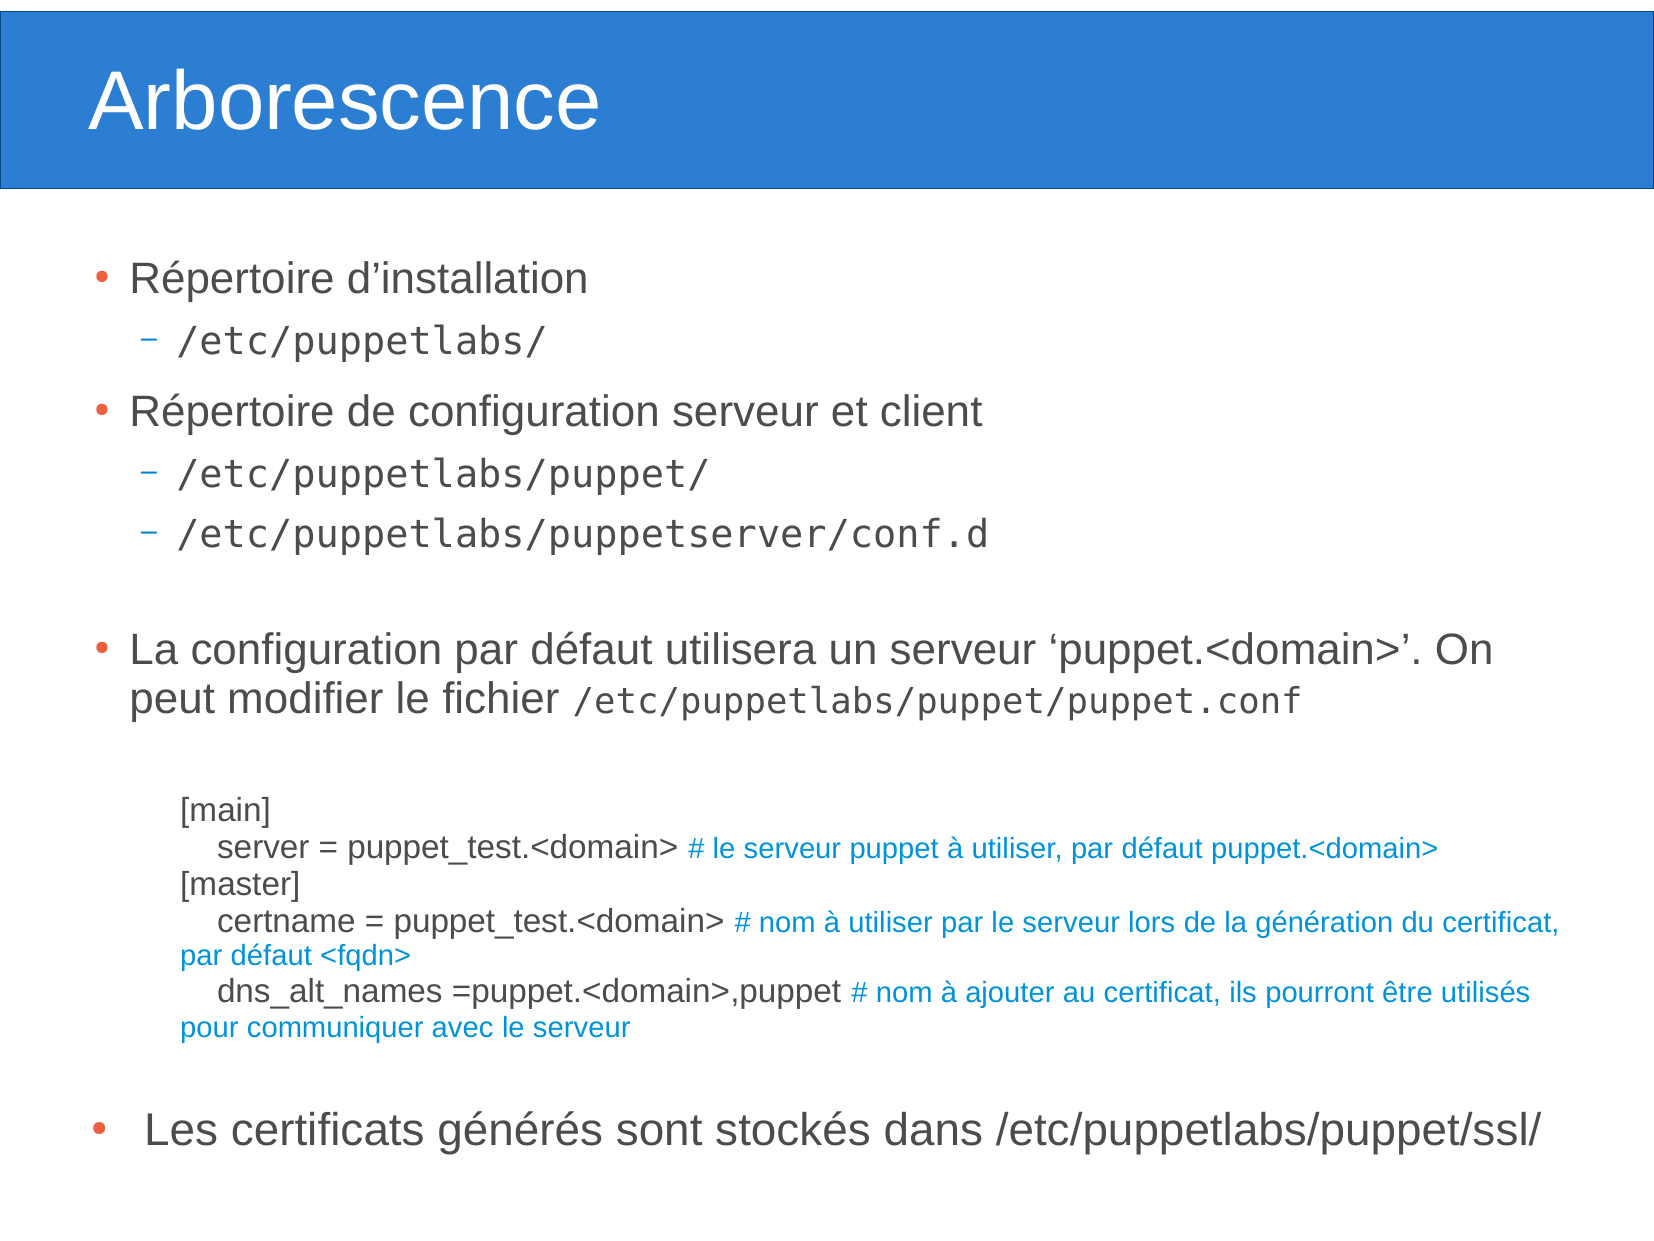

# Arborescence
Répertoire d’installation
/etc/puppetlabs/
Répertoire de configuration serveur et client
/etc/puppetlabs/puppet/
/etc/puppetlabs/puppetserver/conf.d
La configuration par défaut utilisera un serveur ‘puppet.<domain>’. On peut modifier le fichier /etc/puppetlabs/puppet/puppet.conf
[main]
 server = puppet_test.<domain> # le serveur puppet à utiliser, par défaut puppet.<domain>
[master]
 certname = puppet_test.<domain> # nom à utiliser par le serveur lors de la génération du certificat, par défaut <fqdn>
 dns_alt_names =puppet.<domain>,puppet # nom à ajouter au certificat, ils pourront être utilisés pour communiquer avec le serveur
Les certificats générés sont stockés dans /etc/puppetlabs/puppet/ssl/